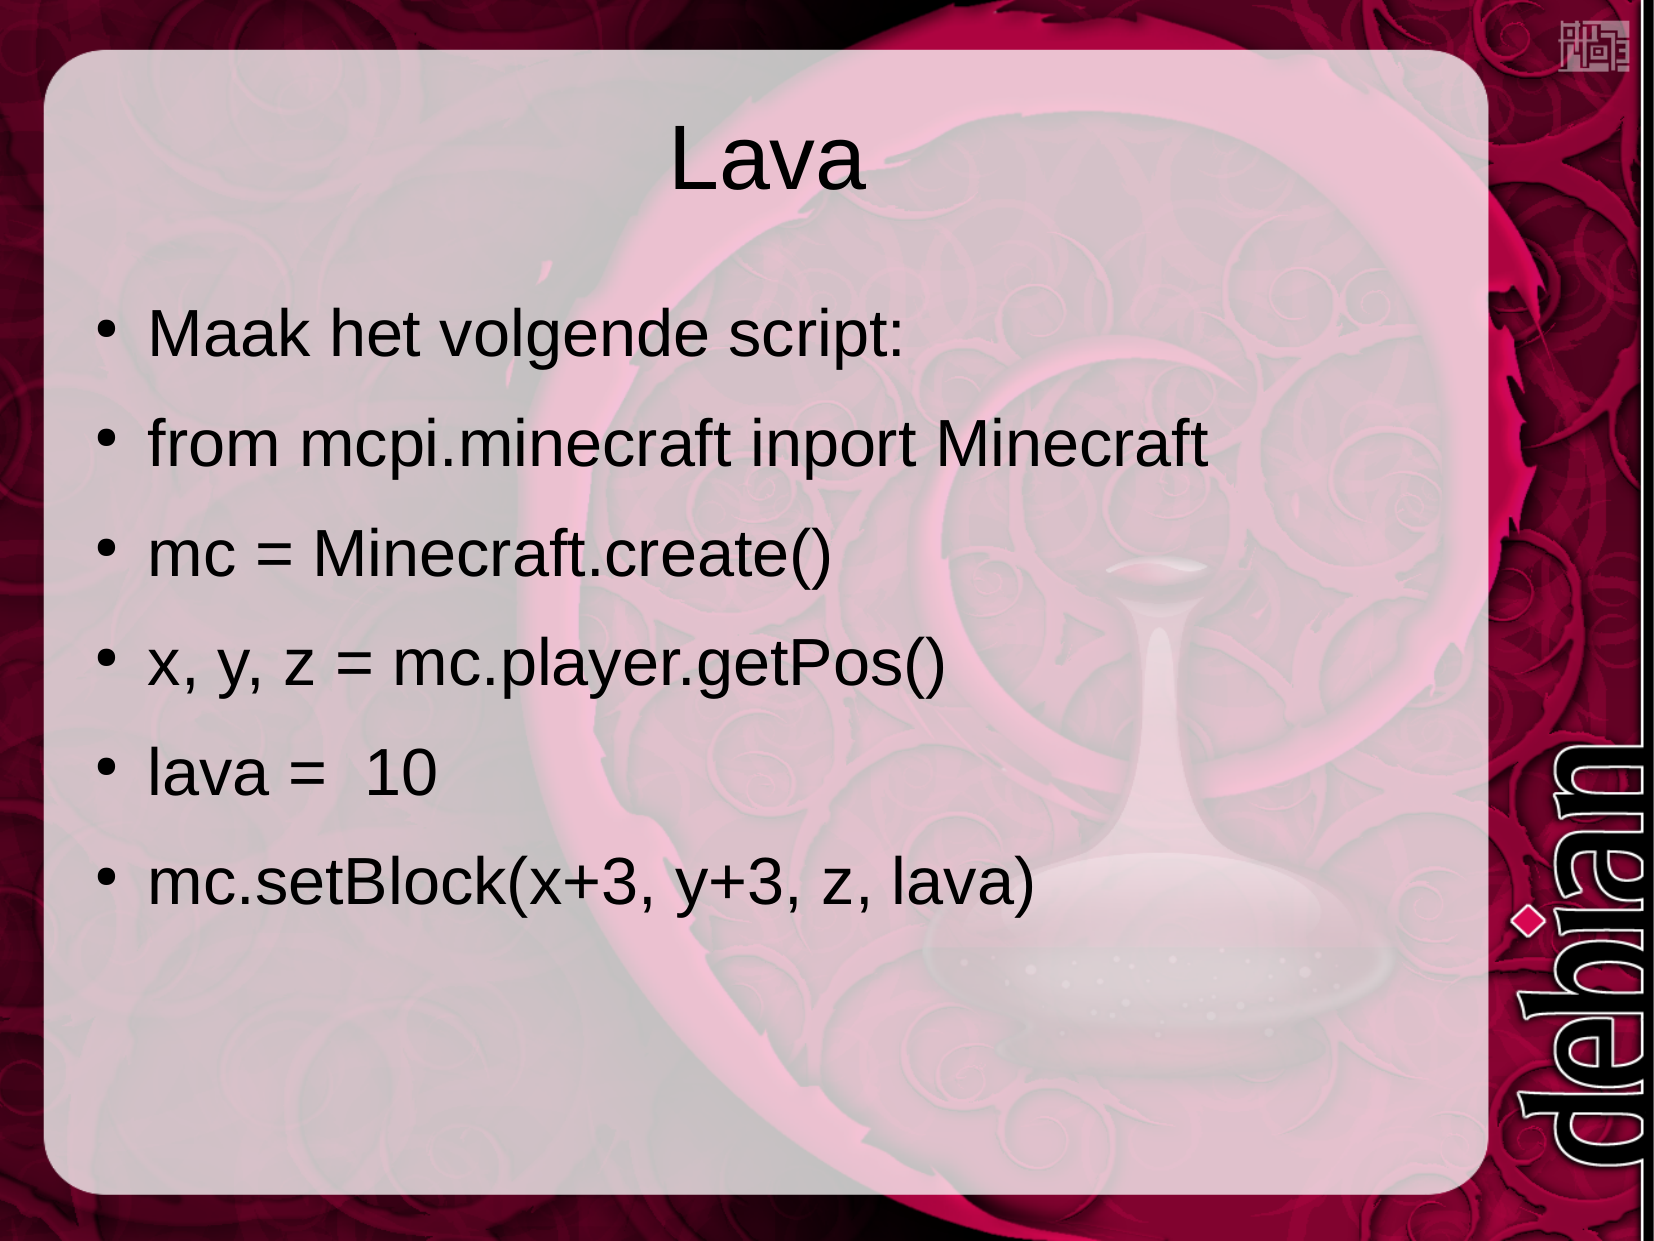

# Lava
Maak het volgende script:
from mcpi.minecraft inport Minecraft
mc = Minecraft.create()
x, y, z = mc.player.getPos()
lava = 10
mc.setBlock(x+3, y+3, z, lava)